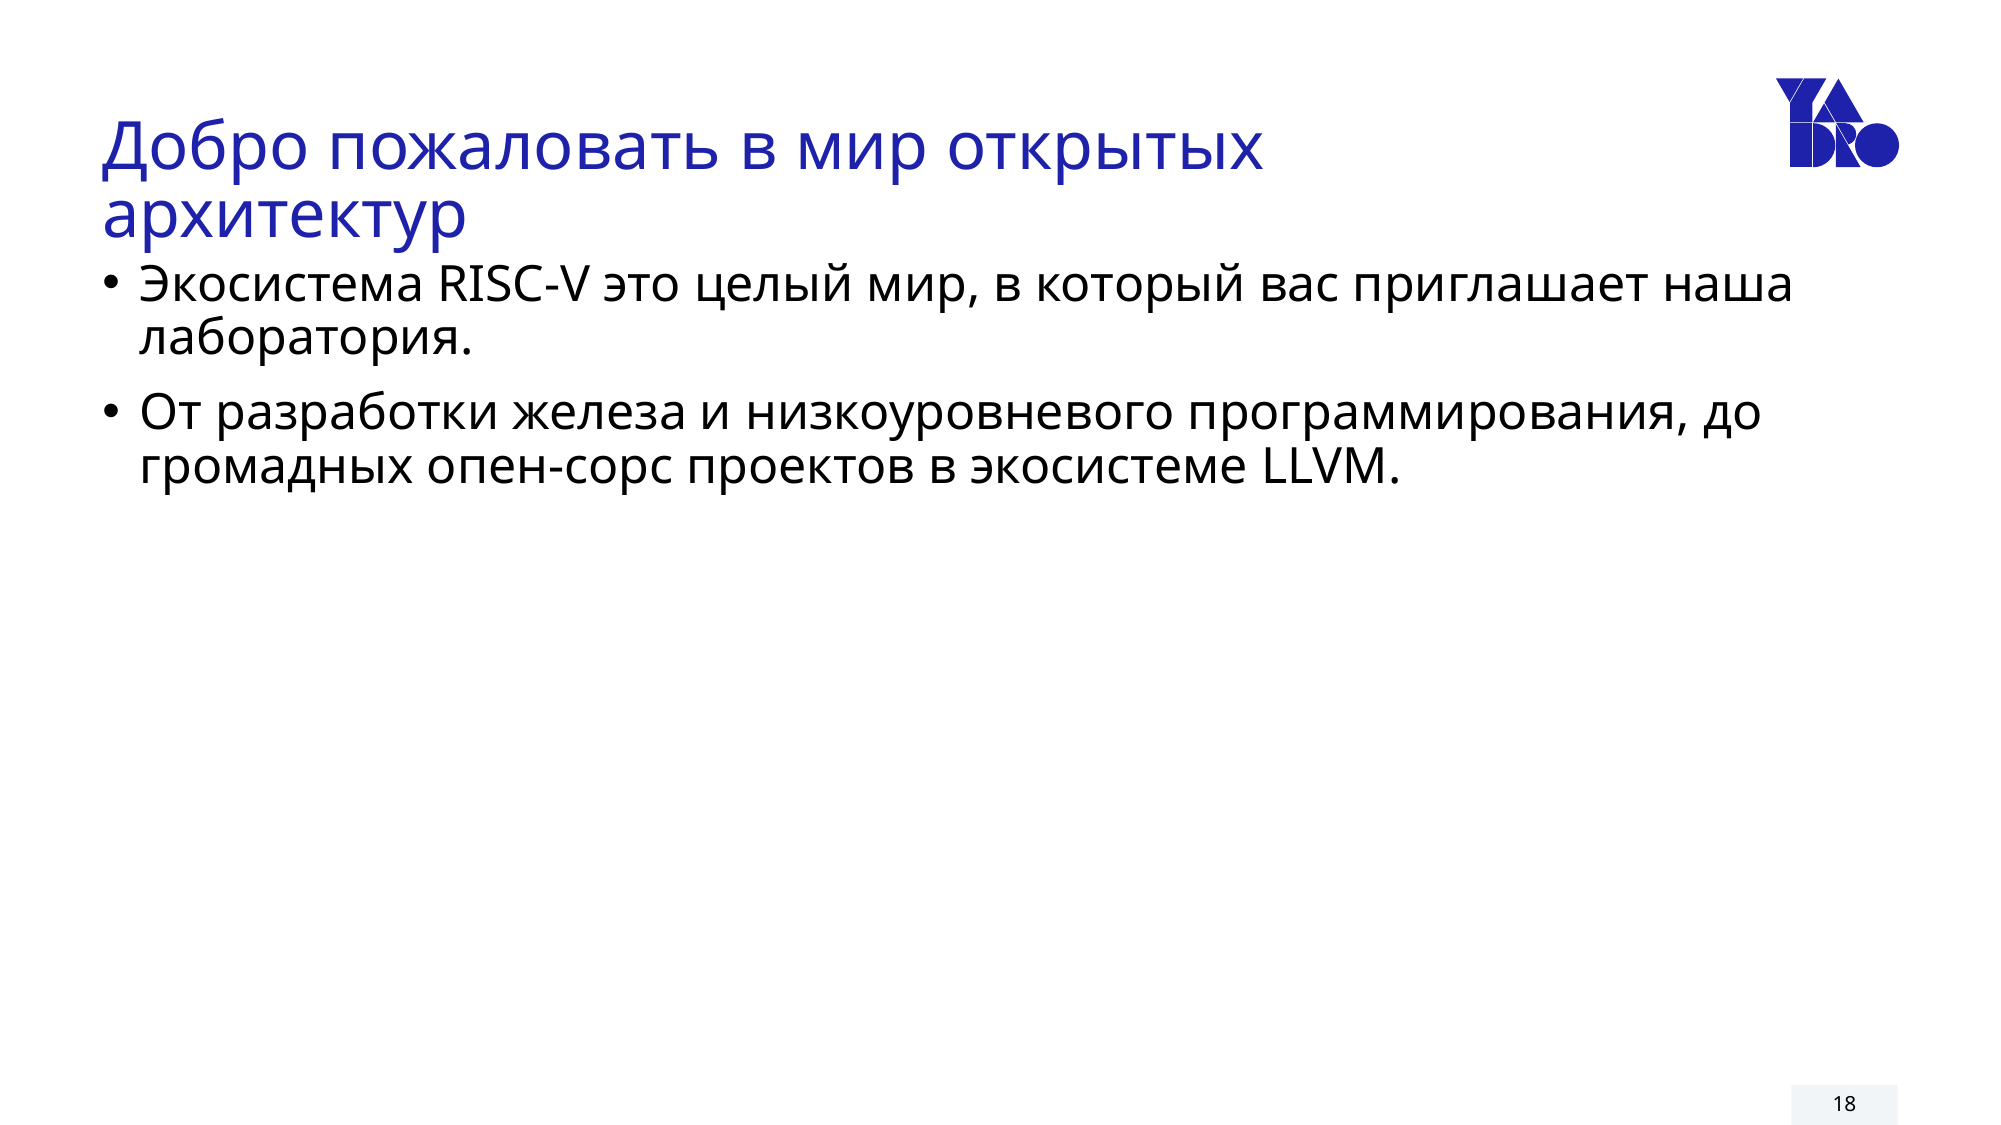

# Добро пожаловать в мир открытых архитектур
Экосистема RISC-V это целый мир, в который вас приглашает наша лаборатория.
От разработки железа и низкоуровневого программирования, до громадных опен-сорс проектов в экосистеме LLVM.